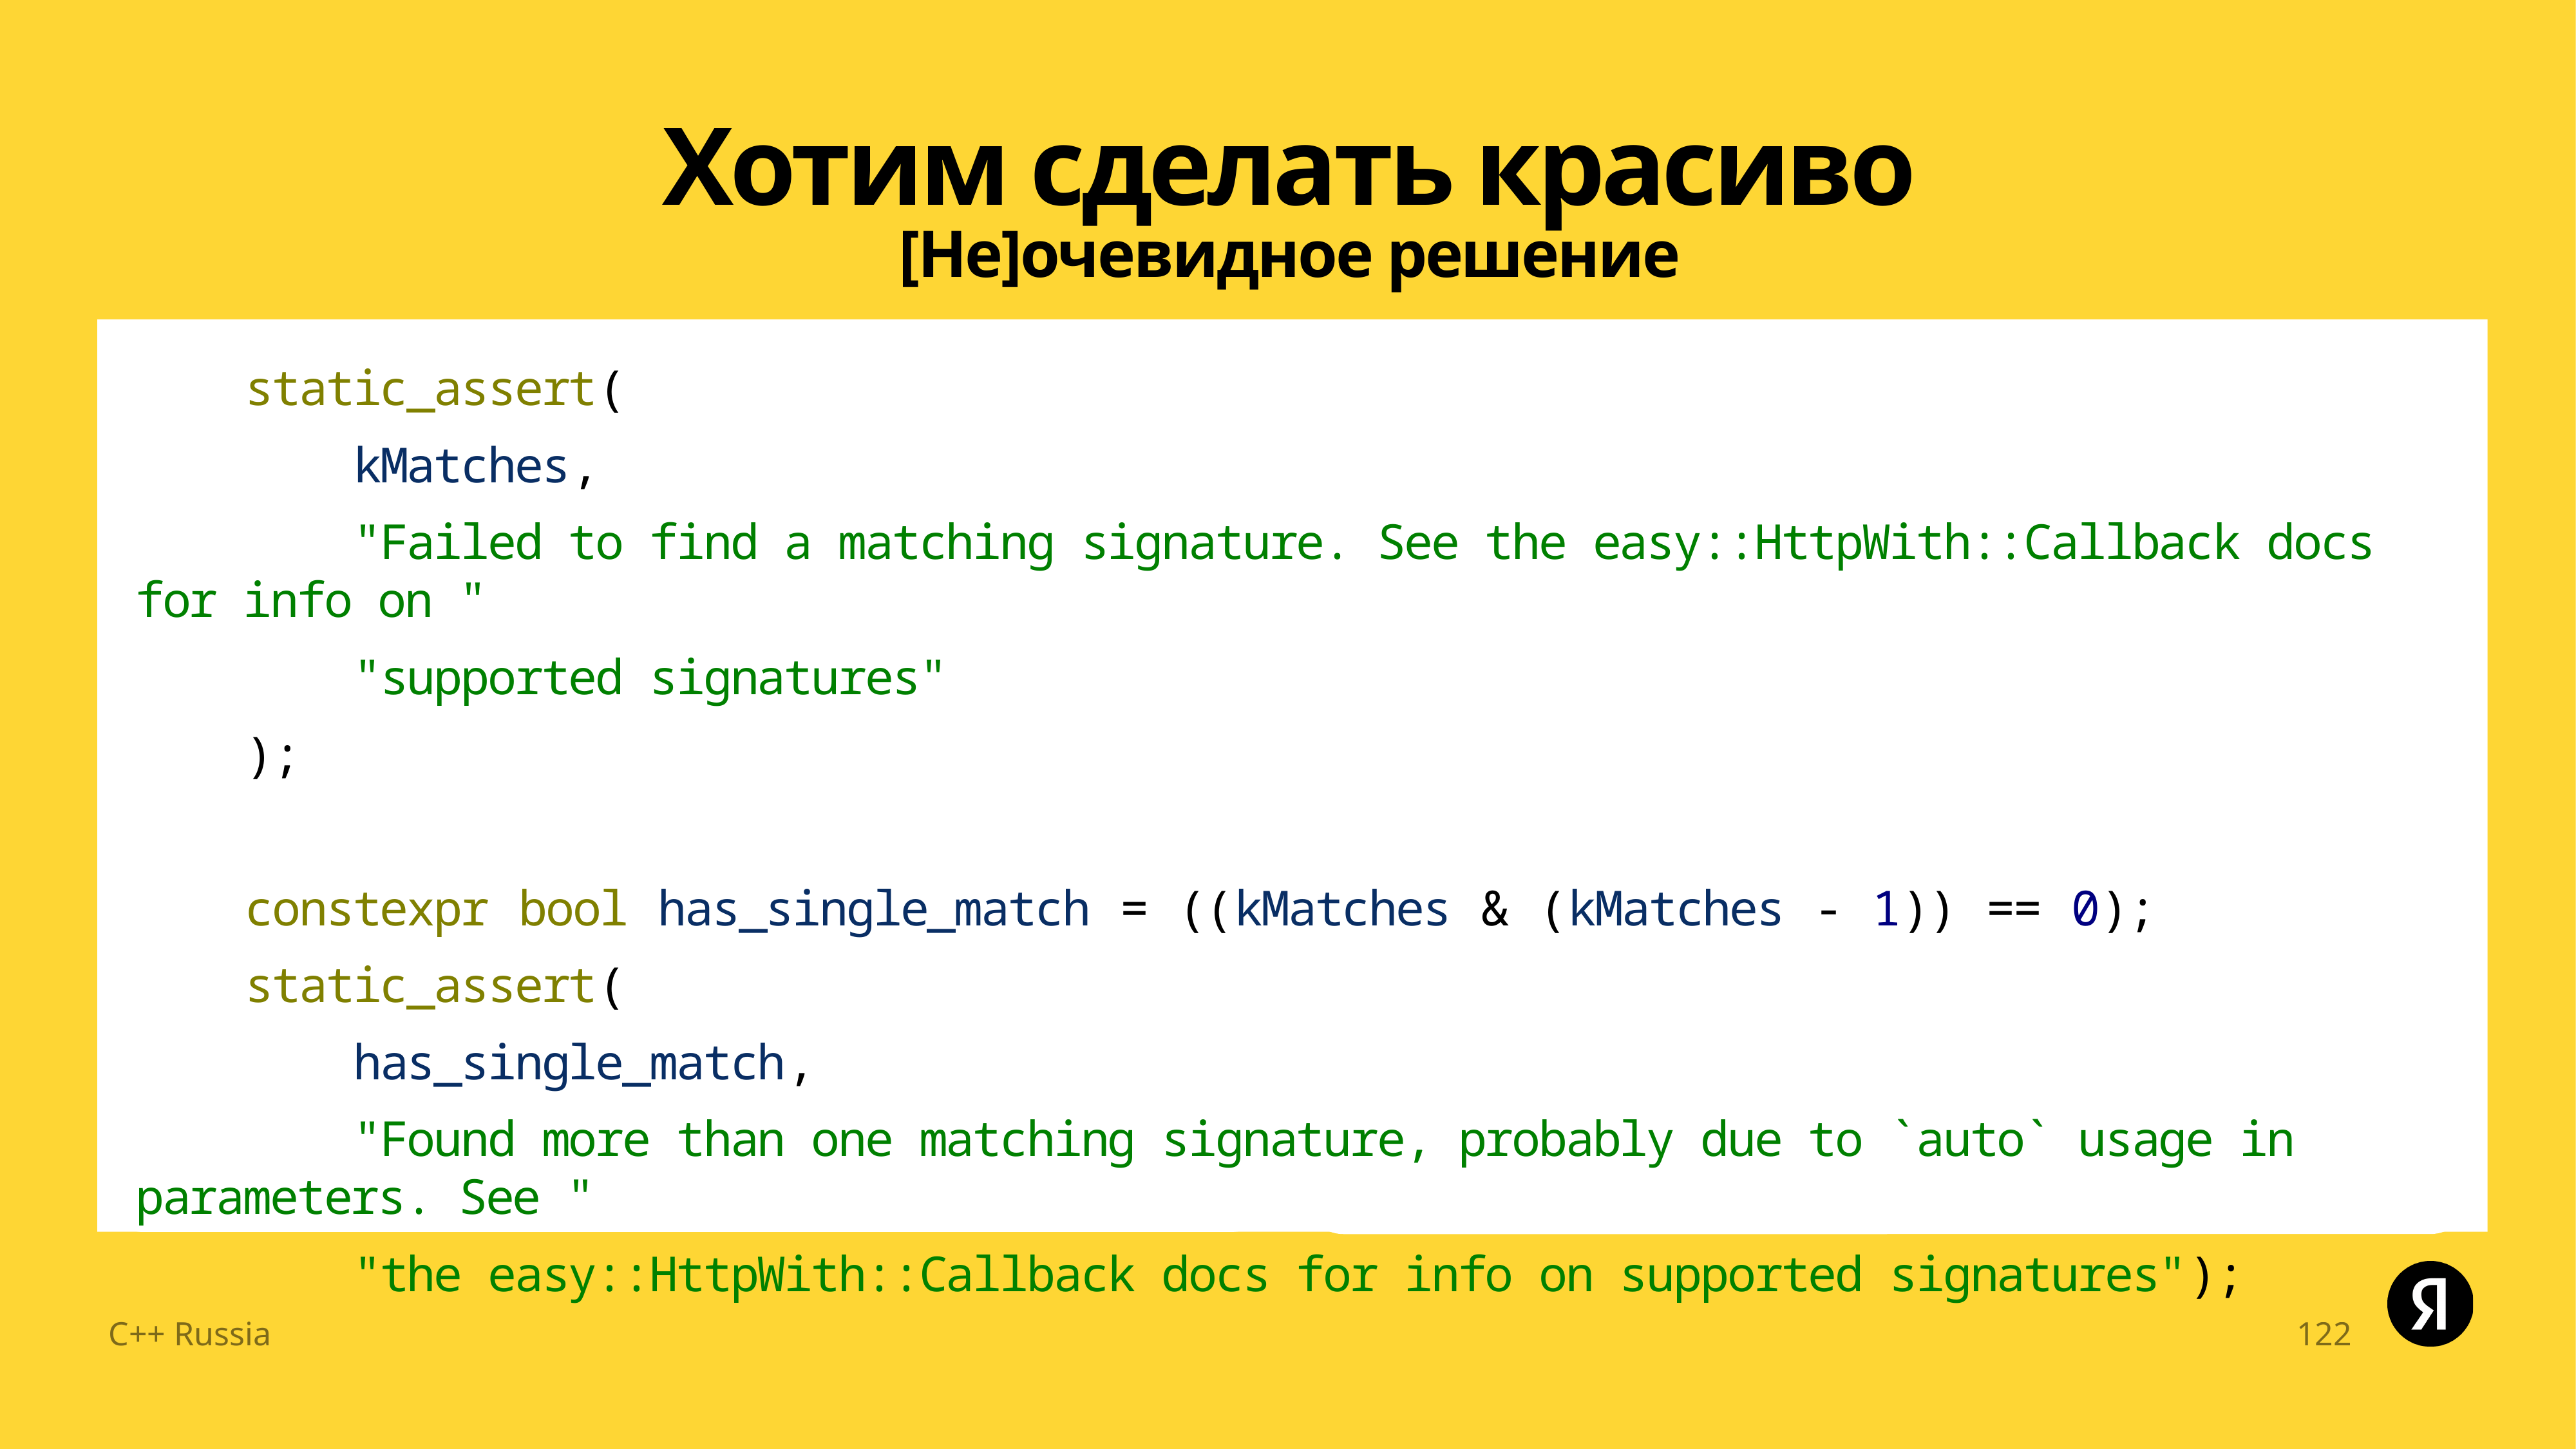

Хотим сделать красиво
[Не]очевидное решение
 static_assert(
 kMatches,
 "Failed to find a matching signature. See the easy::HttpWith::Callback docs for info on "
 "supported signatures"
 );
 constexpr bool has_single_match = ((kMatches & (kMatches - 1)) == 0);
 static_assert(
 has_single_match,
 "Found more than one matching signature, probably due to `auto` usage in parameters. See "
 "the easy::HttpWith::Callback docs for info on supported signatures");
01
02
# Недостаточно корутин в пуле — тратится много CPU на выделения и освобождения памяти
Избыток корутин в пуле — тратится оперативная память
03
04
C++ Russia
Ручная настройка пулов — боль и страдание
В зависимости от приложения нужны разные размеры пулов — требуется ручная настройка
122